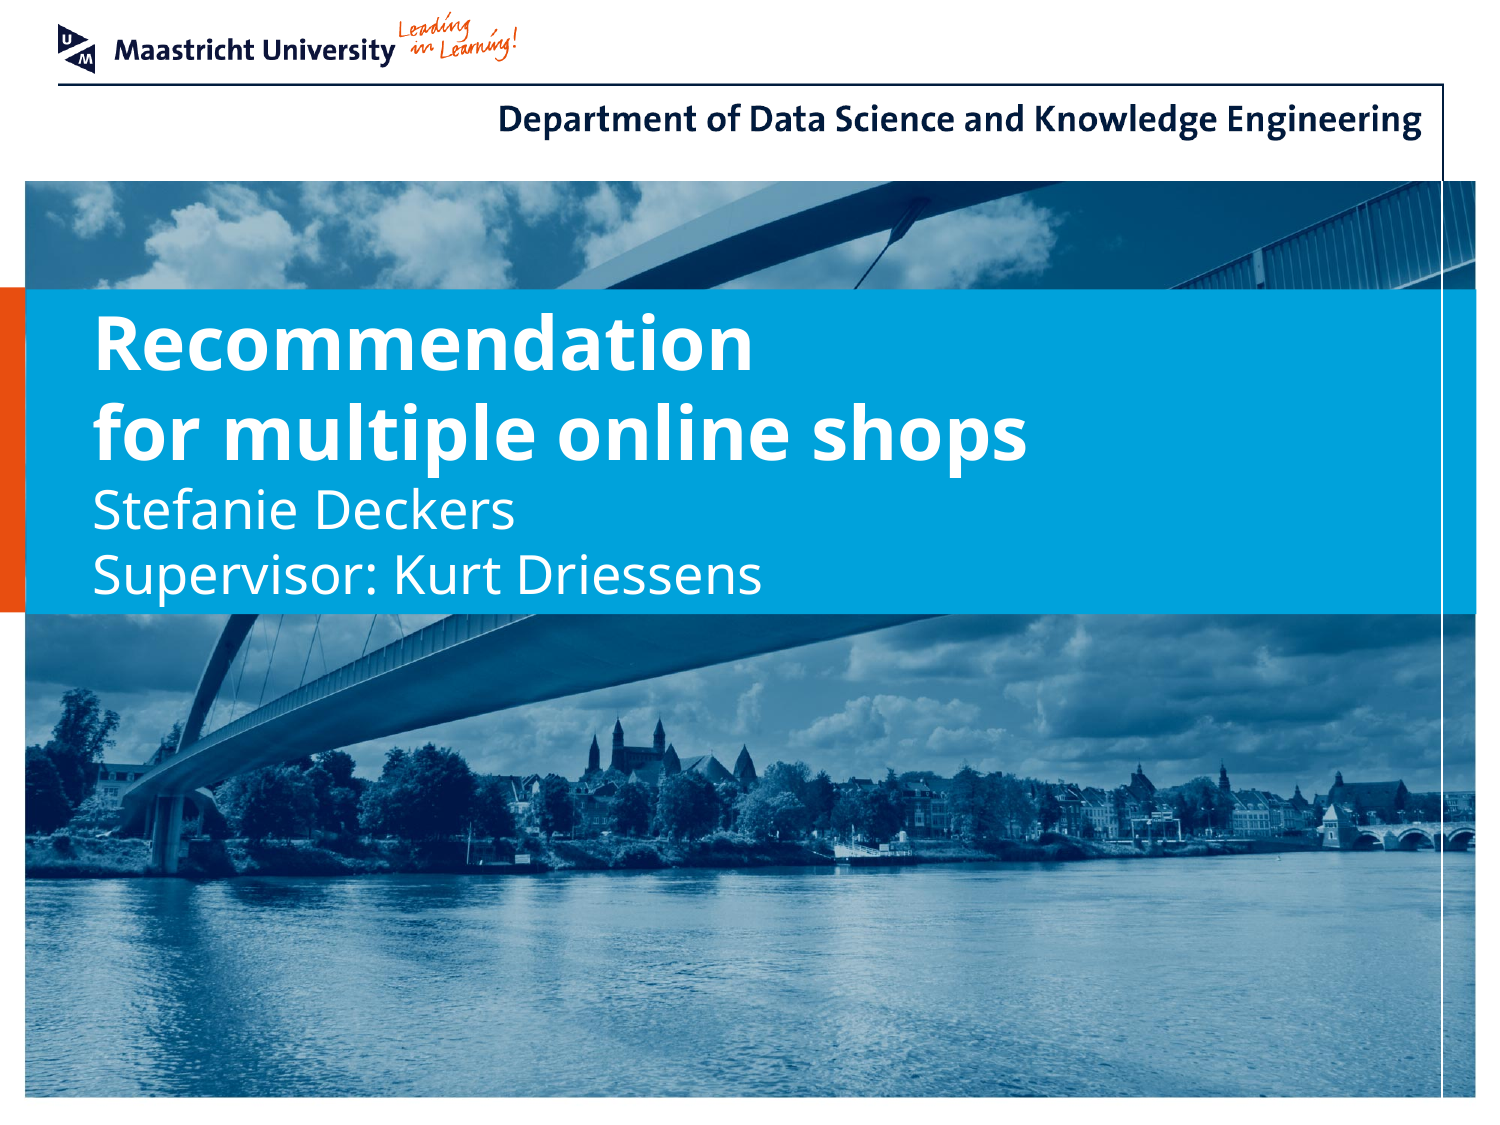

Recommendation
for multiple online shops
Stefanie Deckers
Supervisor: Kurt Driessens